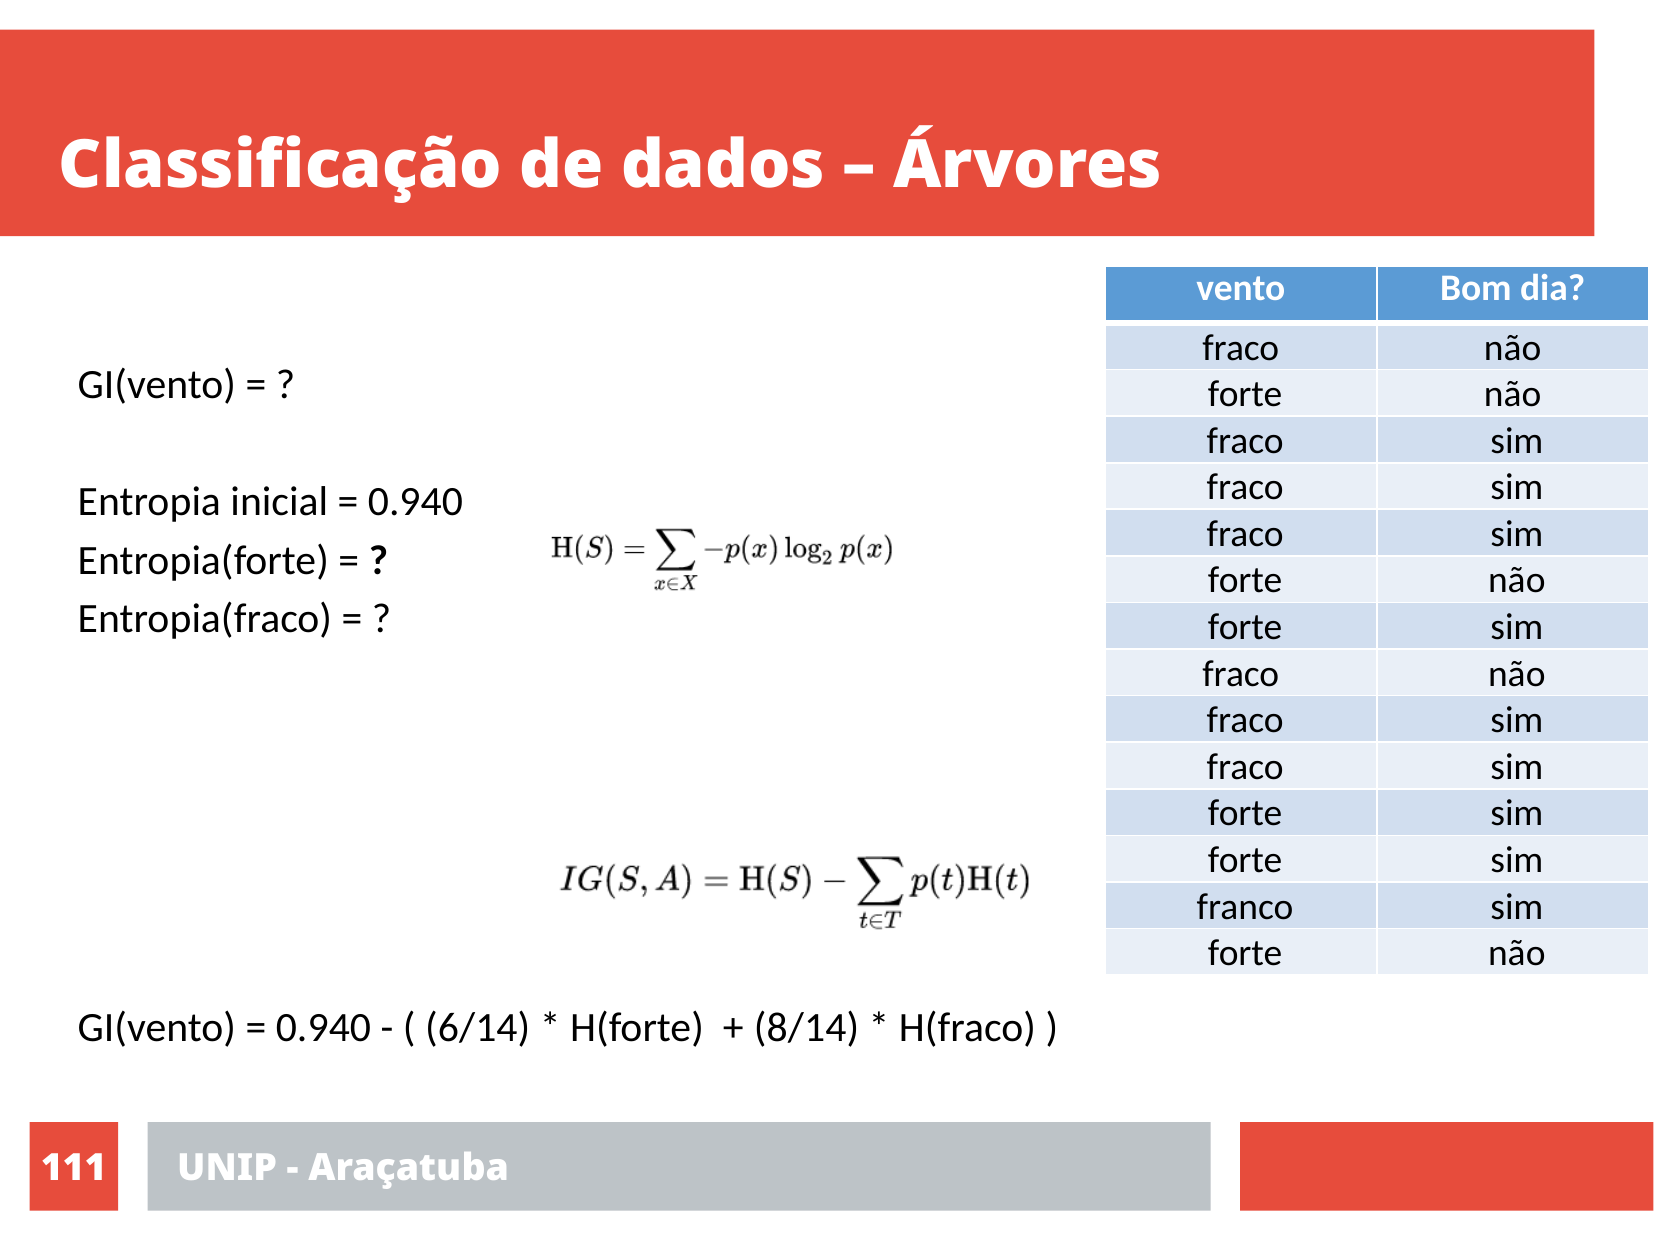

# Classificação de dados – Árvores
| vento | Bom dia? |
| --- | --- |
| fraco | não |
| forte | não |
| fraco | sim |
| fraco | sim |
| fraco | sim |
| forte | não |
| forte | sim |
| fraco | não |
| fraco | sim |
| fraco | sim |
| forte | sim |
| forte | sim |
| franco | sim |
| forte | não |
GI(vento) = ?
Entropia inicial = 0.940
Entropia(forte) = ?
Entropia(fraco) = ?
GI(vento) = 0.940 - ( (6/14) * H(forte) + (8/14) * H(fraco) )
111
UNIP - Araçatuba